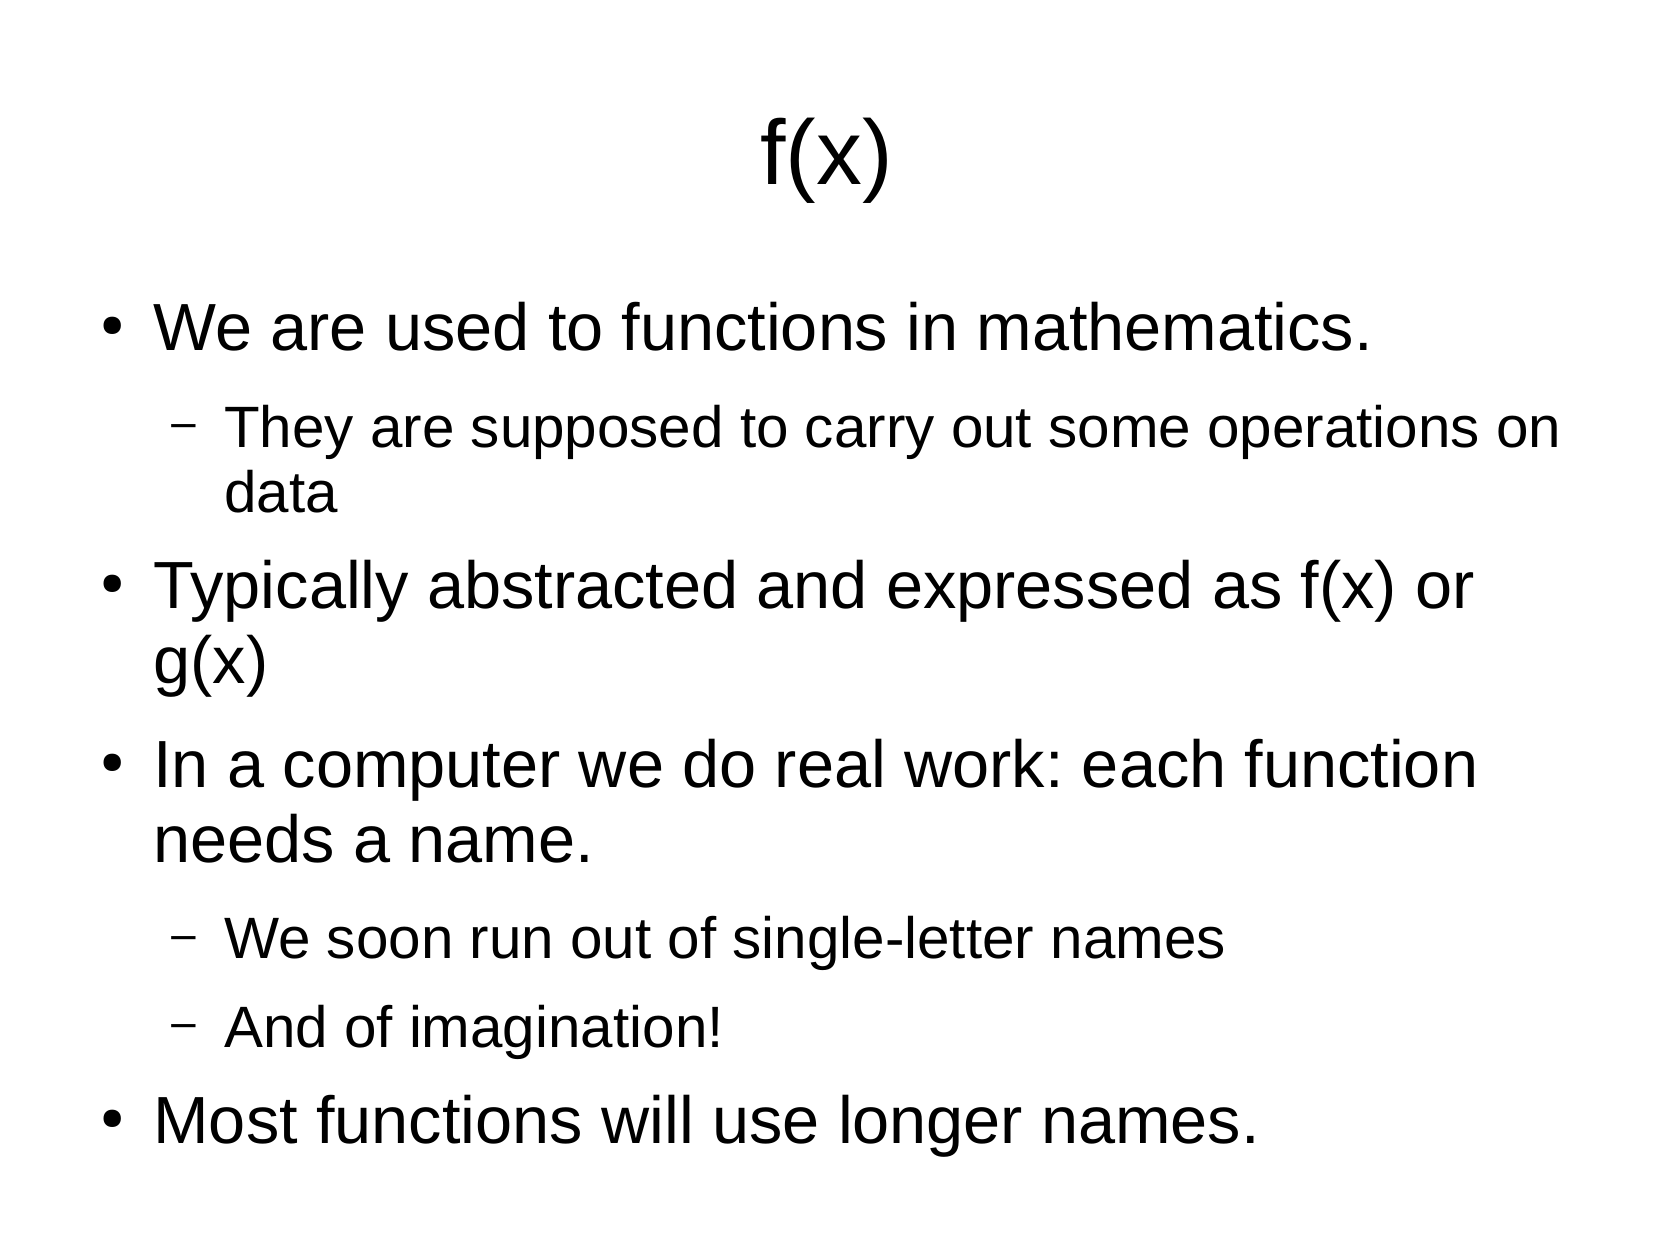

# f(x)
We are used to functions in mathematics.
They are supposed to carry out some operations on data
Typically abstracted and expressed as f(x) or g(x)
In a computer we do real work: each function needs a name.
We soon run out of single-letter names
And of imagination!
Most functions will use longer names.